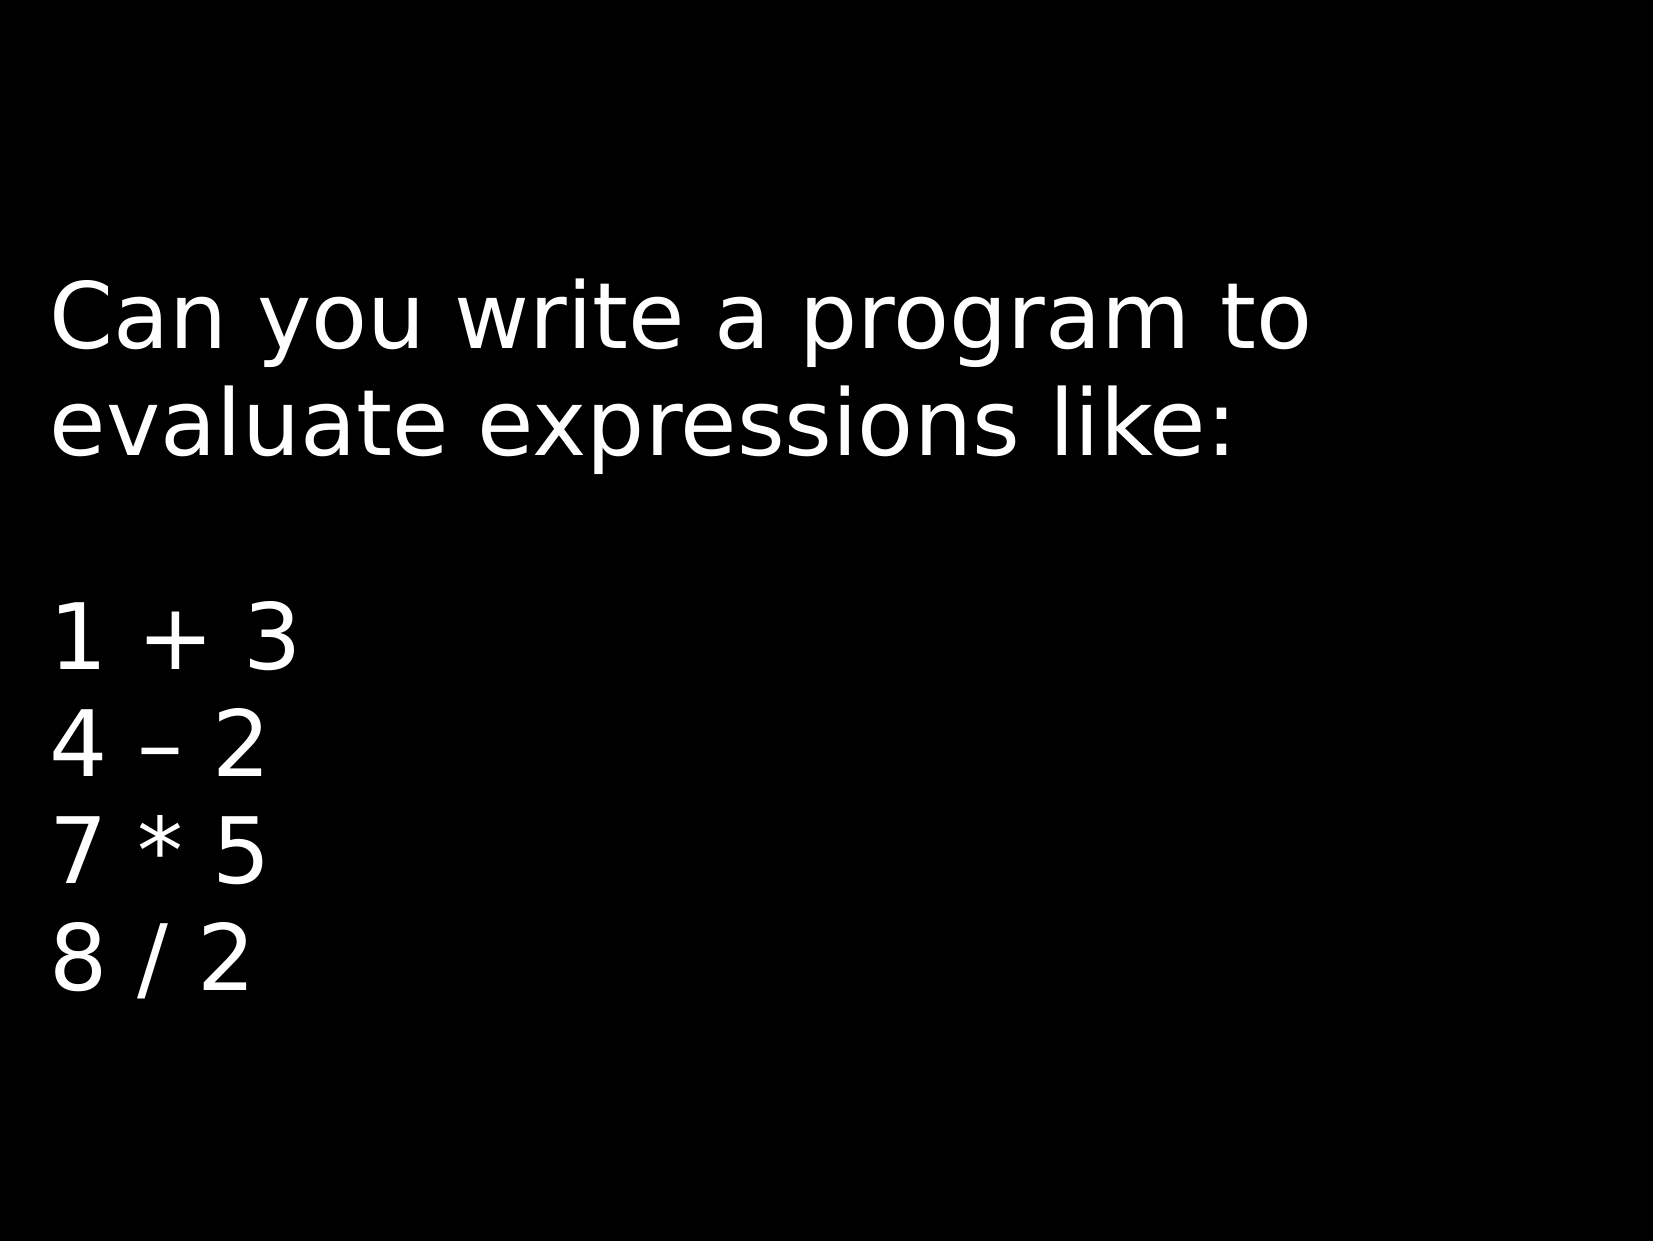

# Can you write a program to evaluate expressions like: 1 + 3 4 – 2 7 * 5 8 / 2